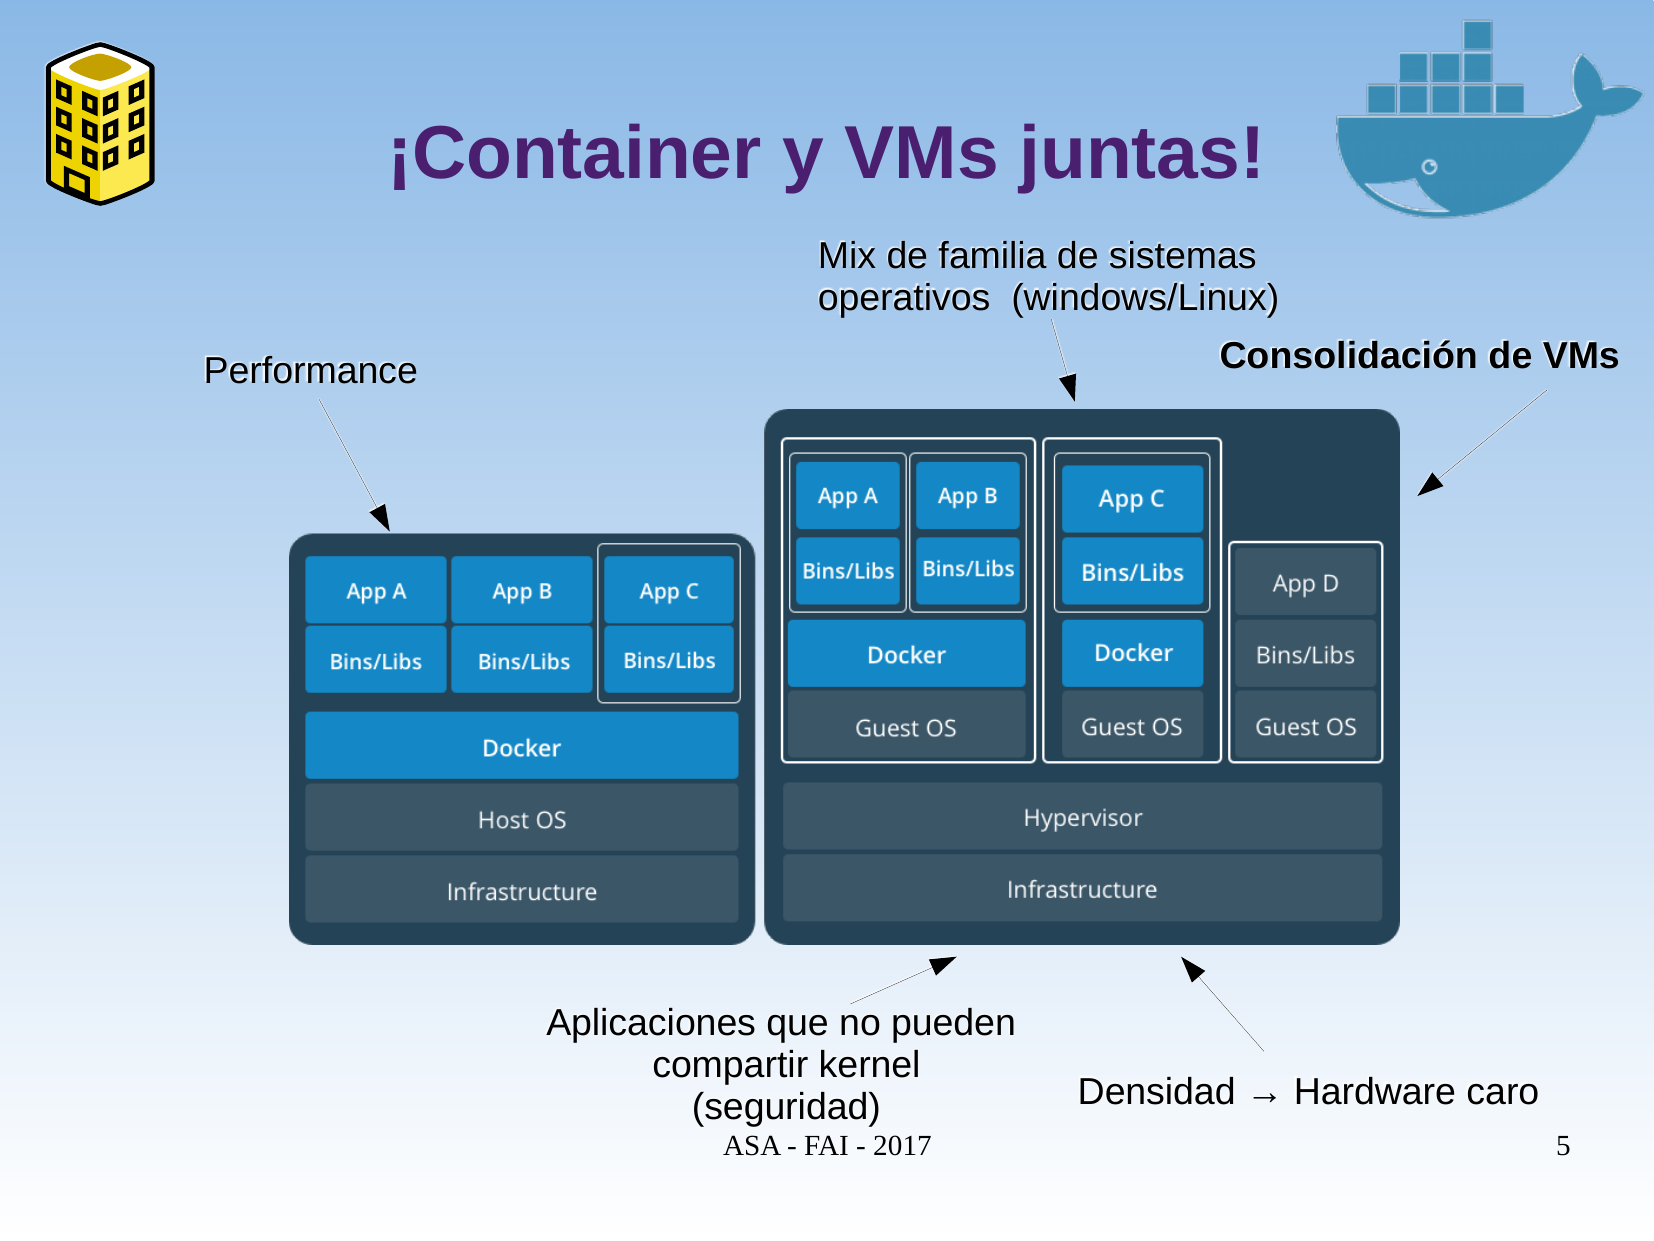

# ¡Container y VMs juntas!
Mix de familia de sistemas
operativos (windows/Linux)
Consolidación de VMs
Performance
Aplicaciones que no pueden
compartir kernel
(seguridad)
Densidad → Hardware caro
ASA - FAI - 2017
5